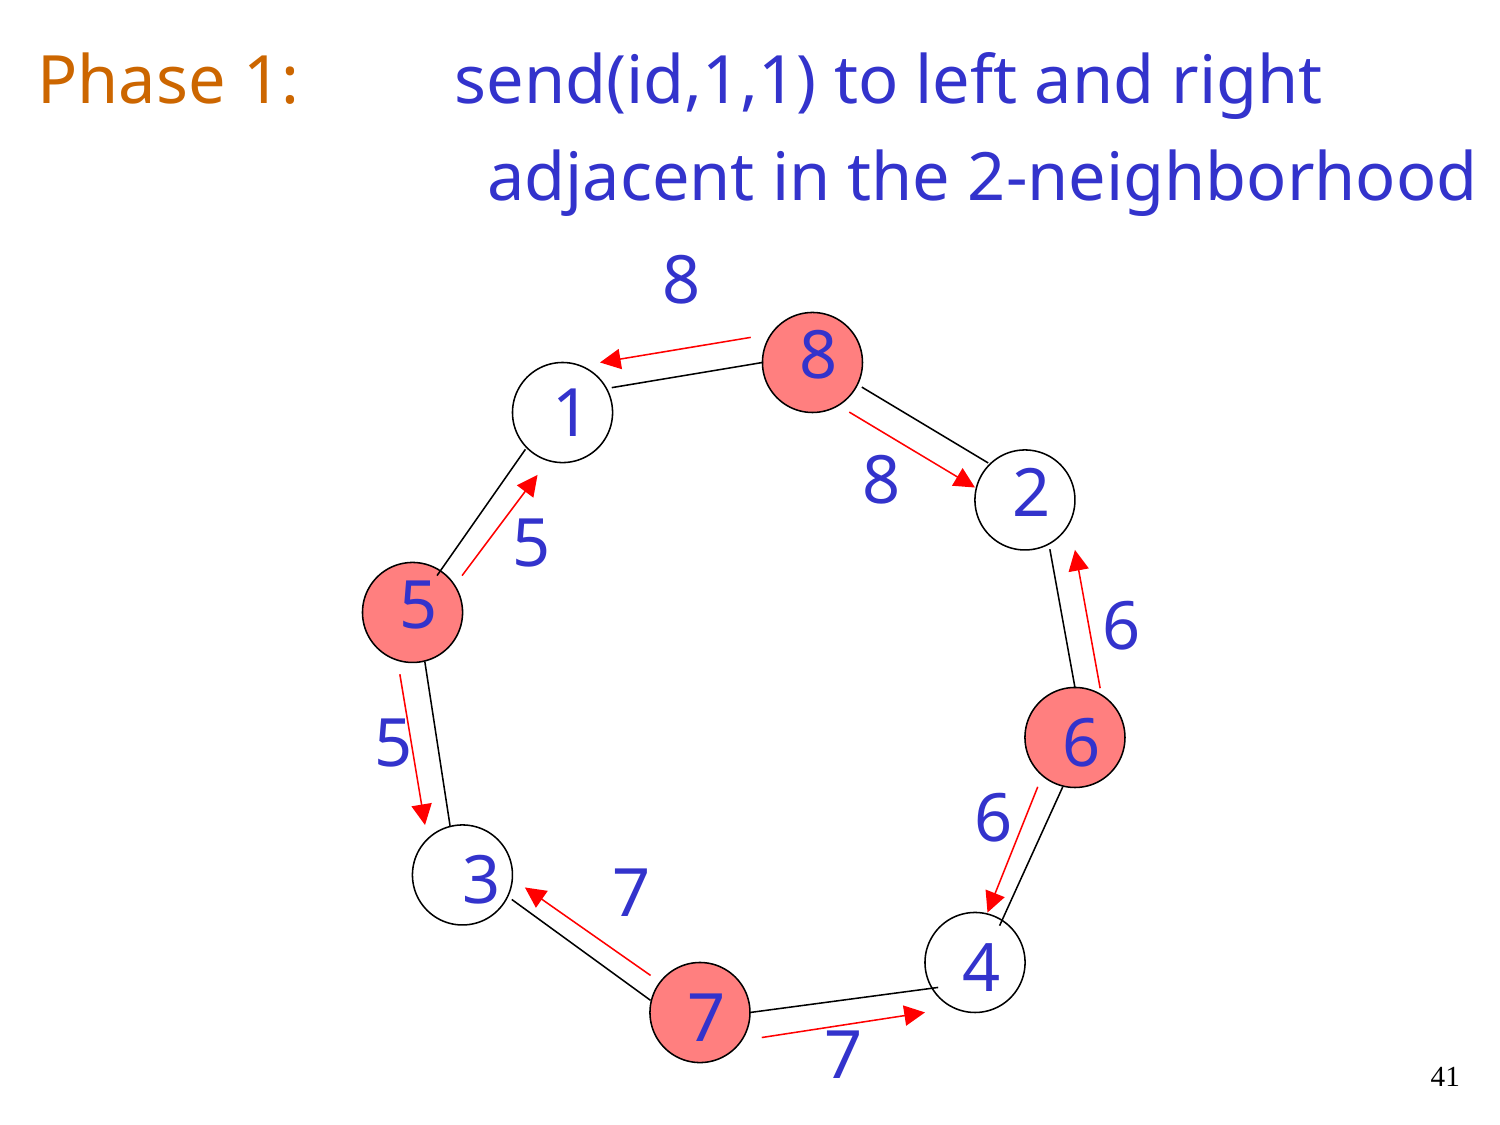

Phase 1: send(id,1,1) to left and right
			adjacent in the 2-neighborhood
8
8
1
8
2
5
5
6
5
6
6
3
7
4
7
7